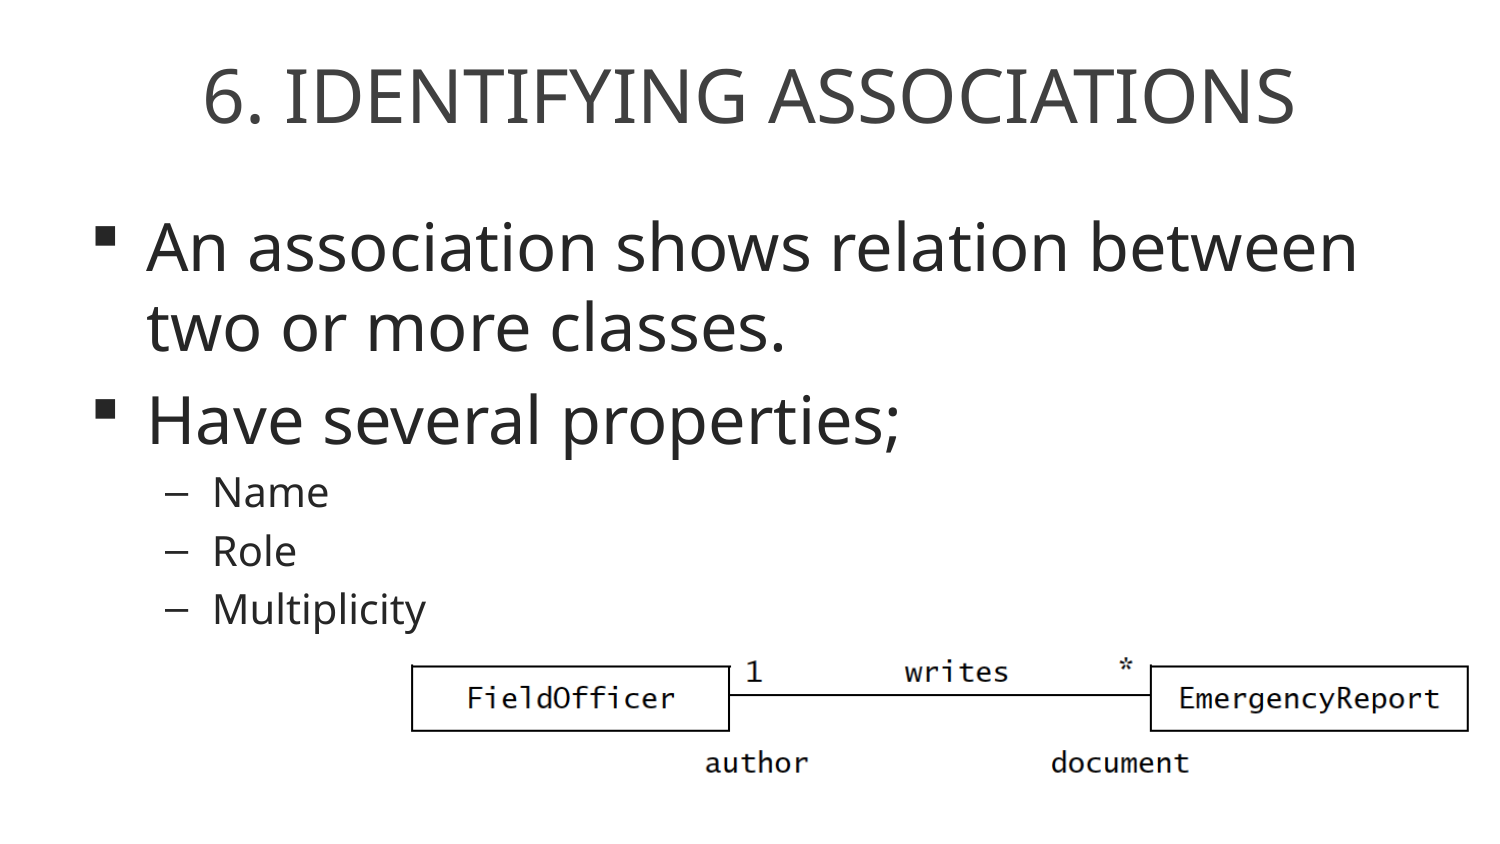

# 6. Identifying associations
An association shows relation between two or more classes.
Have several properties;
Name
Role
Multiplicity